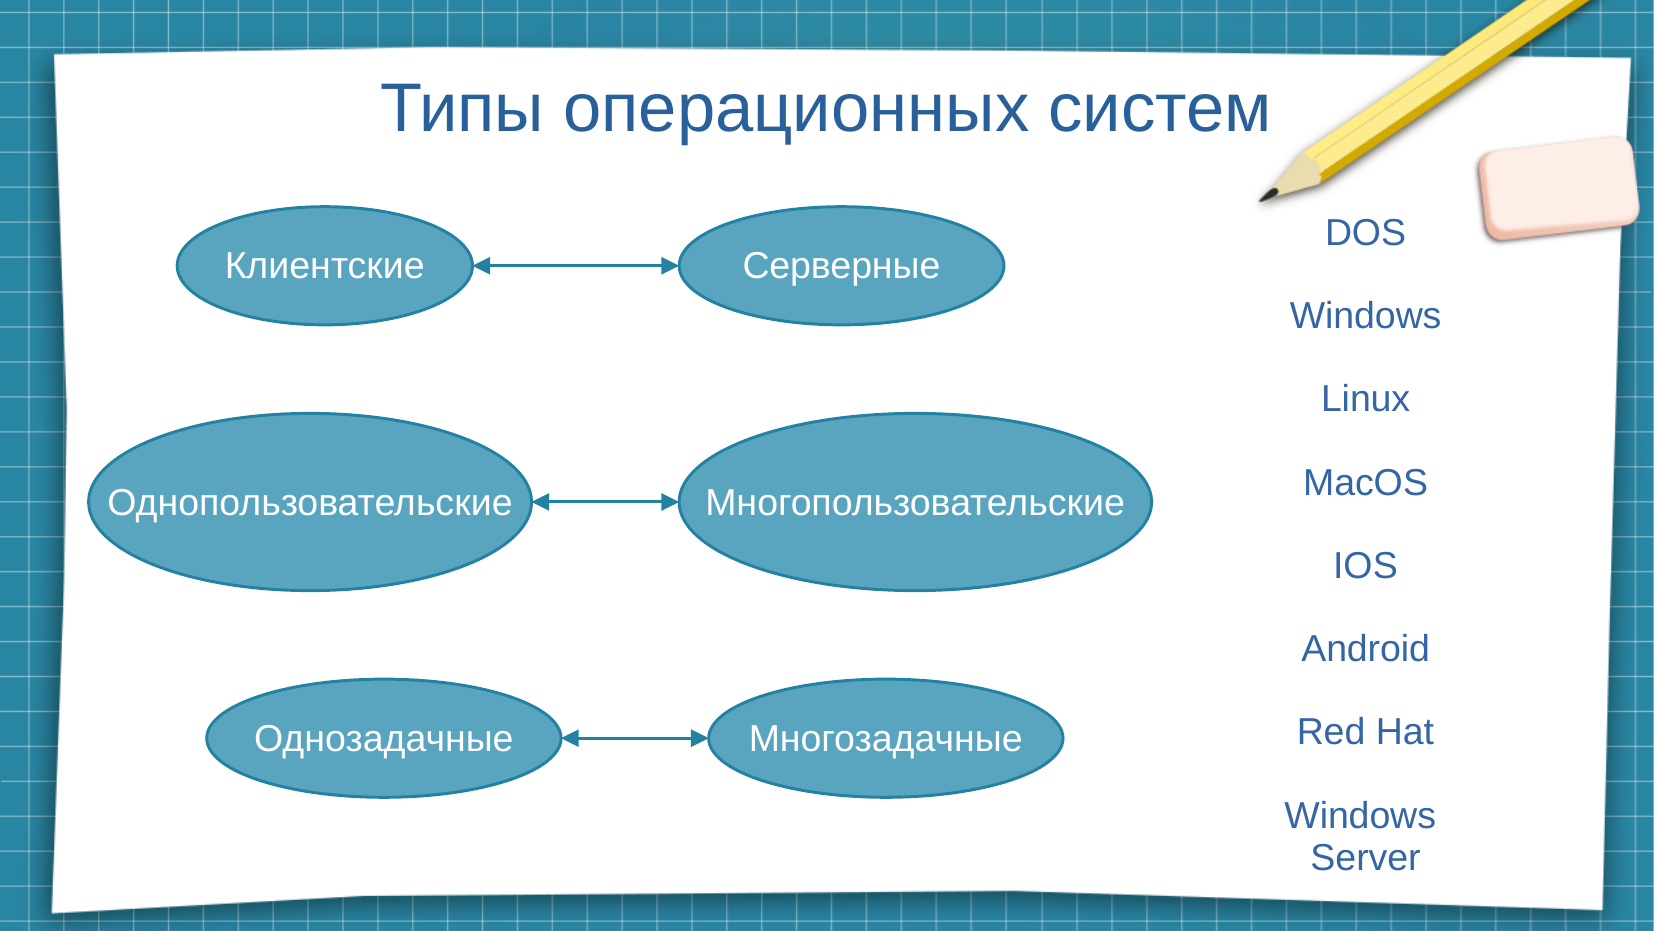

# Типы операционных систем
DOS
Windows
Linux
MacOS
IOS
Android
Red Hat
Windows Server
Клиентские
Серверные
Однопользовательские
Многопользовательские
Однозадачные
Многозадачные